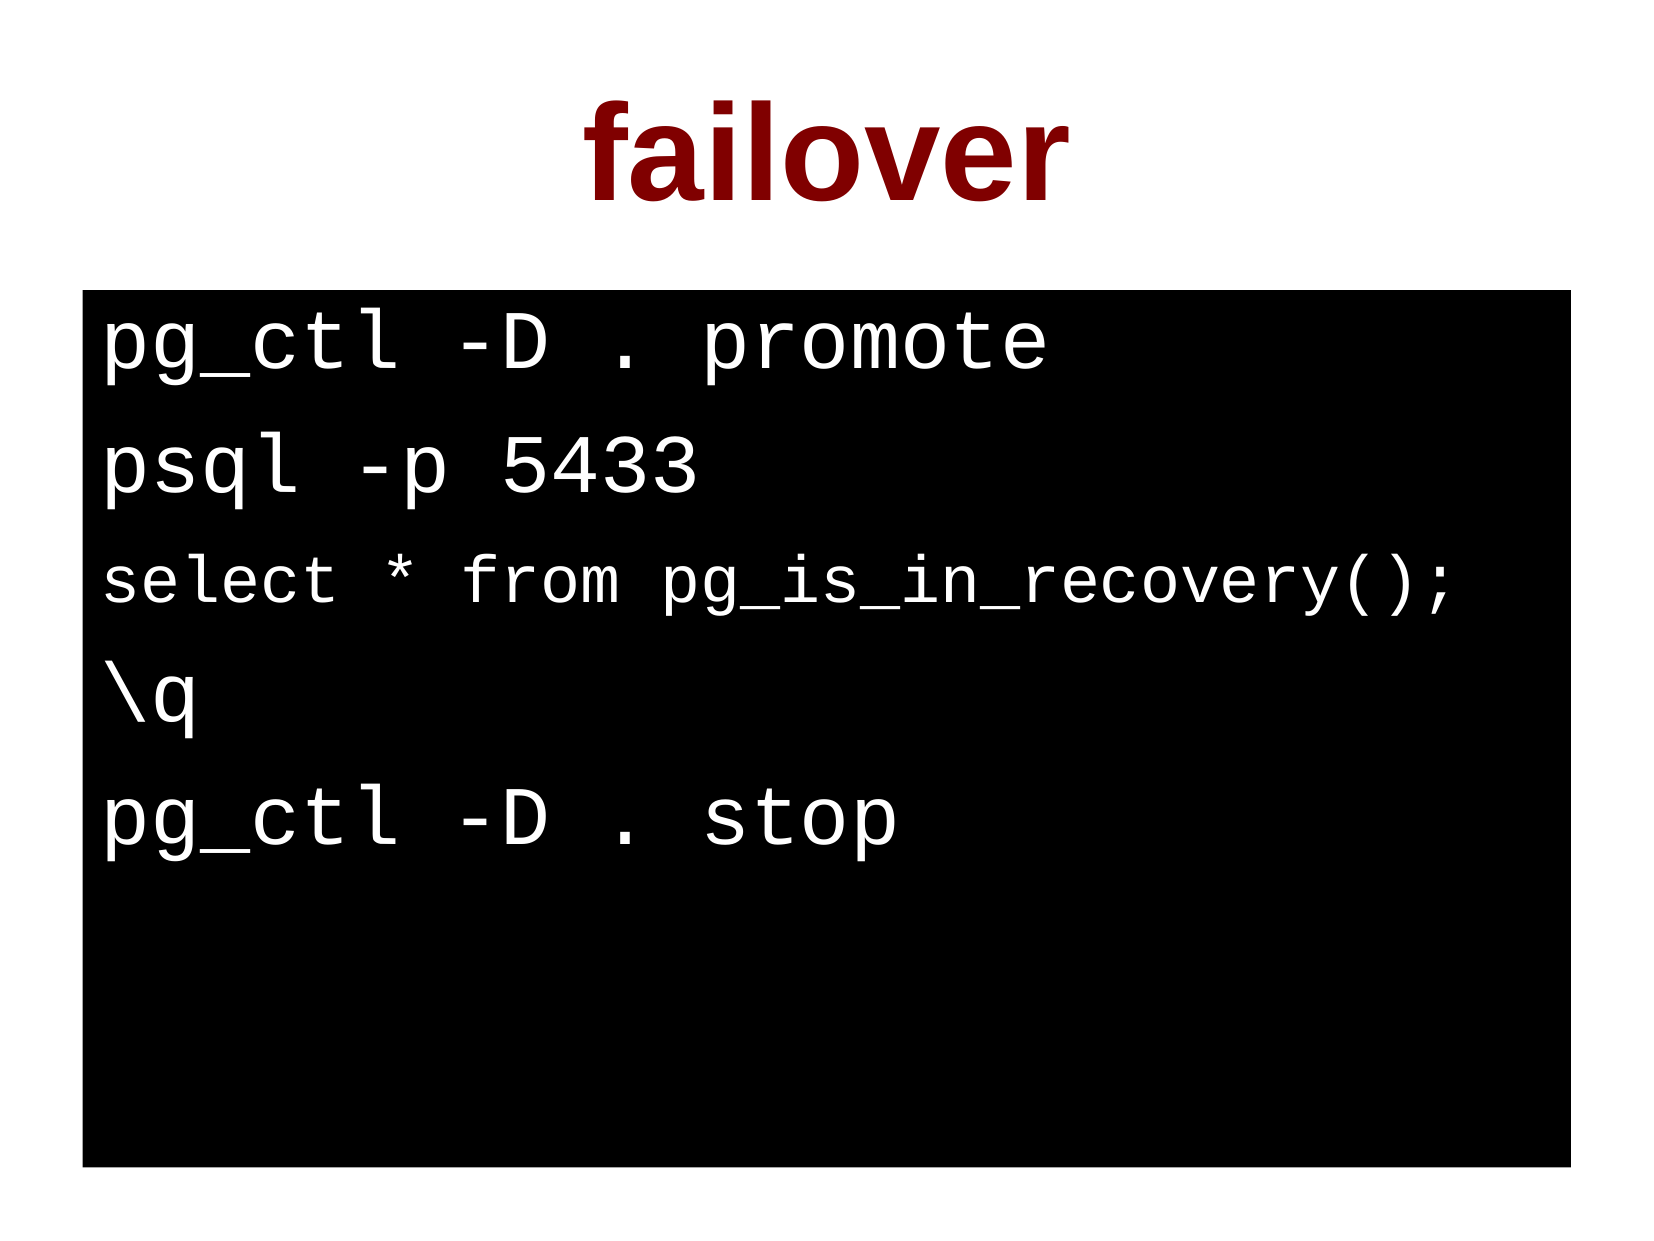

# failover
pg_ctl -D . promote
psql -p 5433
select * from pg_is_in_recovery();
\q
pg_ctl -D . stop